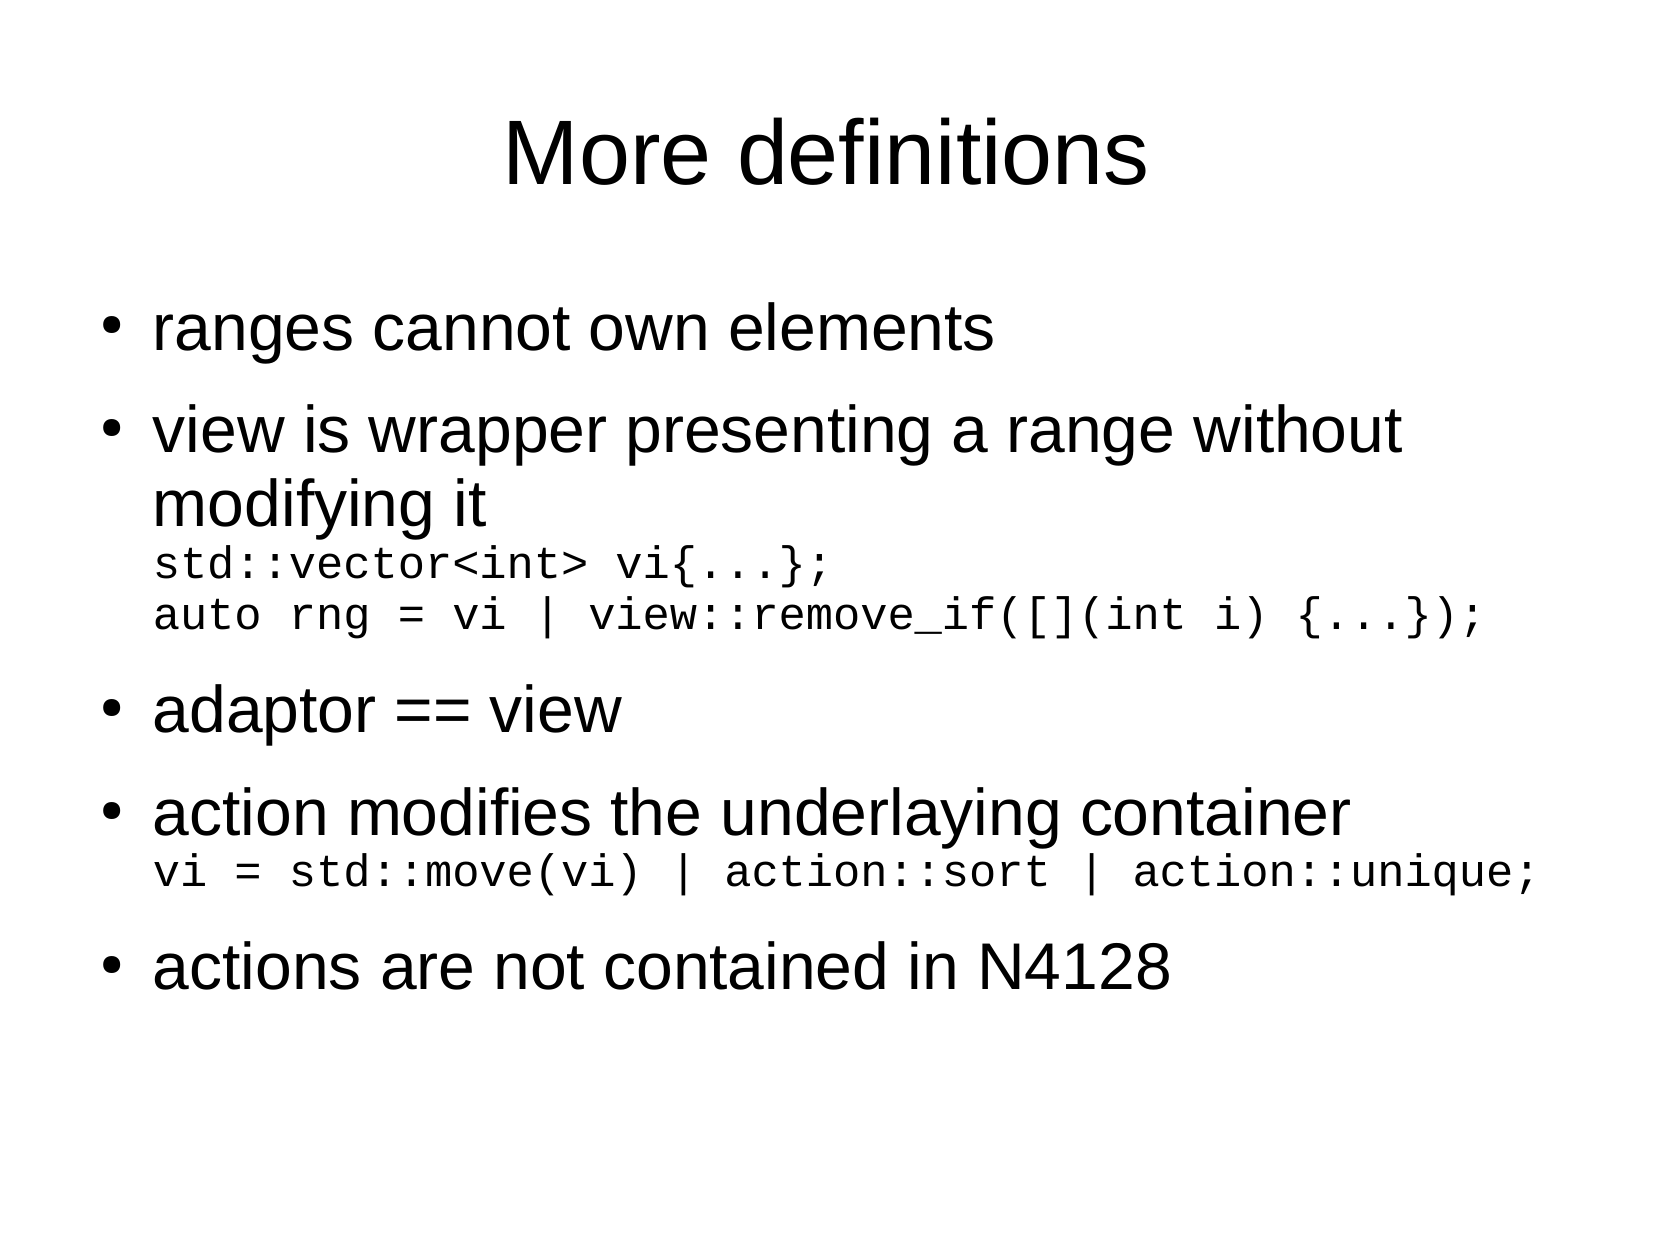

# More definitions
ranges cannot own elements
view is wrapper presenting a range without modifying it
std::vector<int> vi{...};
auto rng = vi | view::remove_if([](int i) {...});
adaptor == view
action modifies the underlaying container
vi = std::move(vi) | action::sort | action::unique;
actions are not contained in N4128